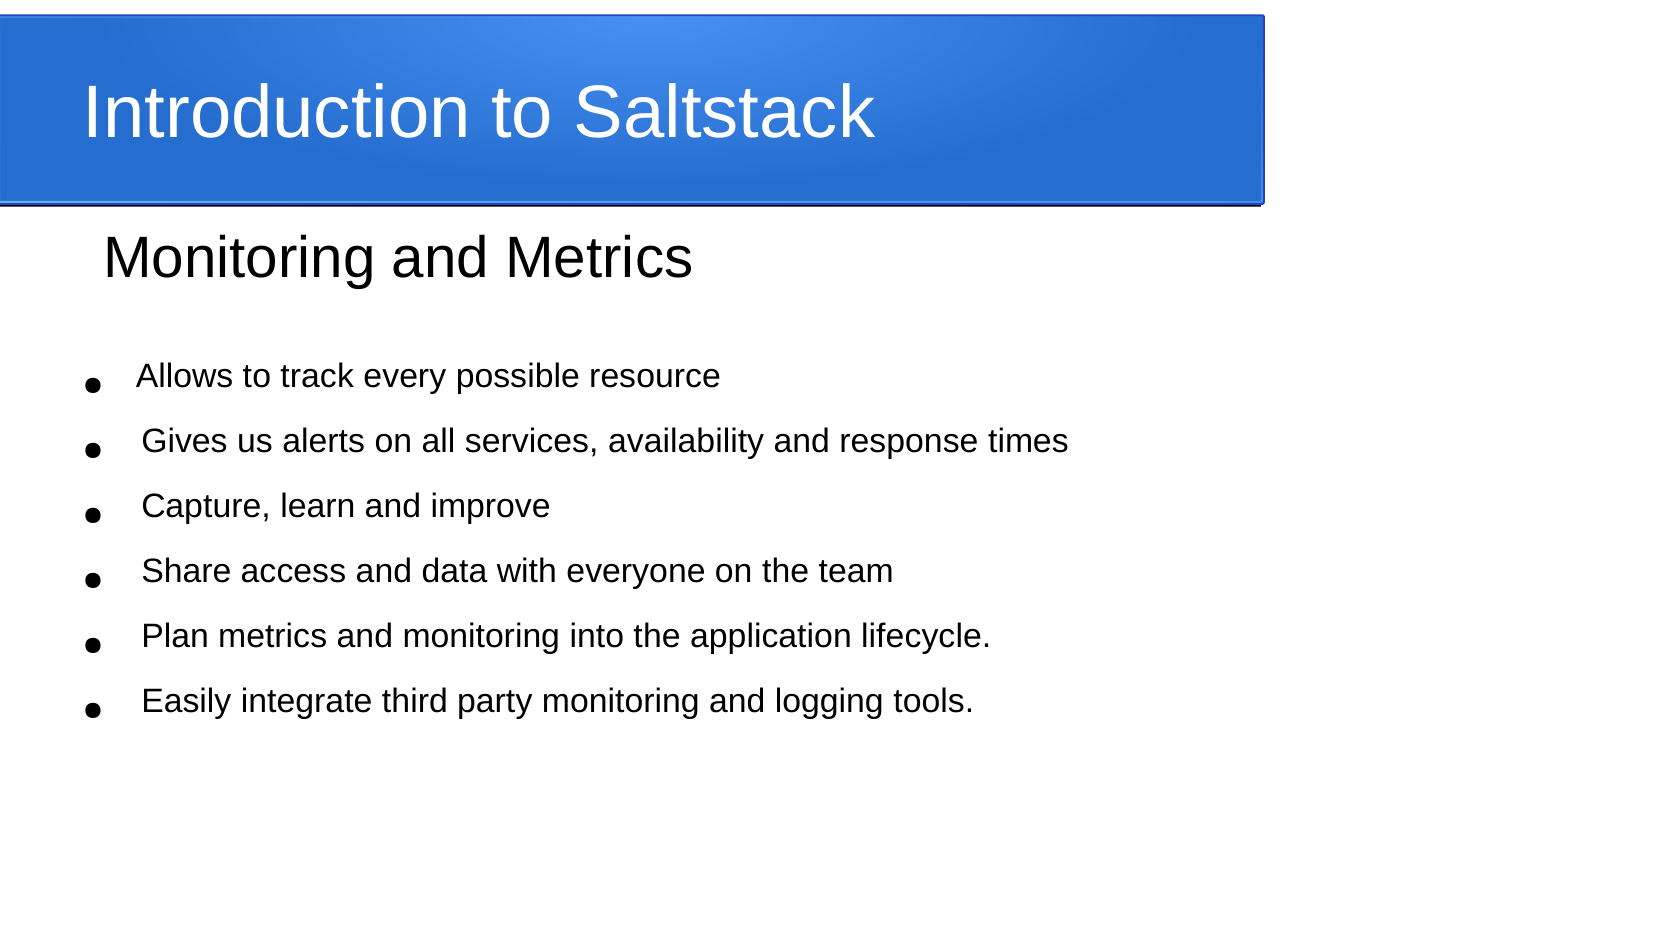

# Introduction to Saltstack
Monitoring and Metrics
 Allows to track every possible resource
 Gives us alerts on all services, availability and response times
 Capture, learn and improve
 Share access and data with everyone on the team
 Plan metrics and monitoring into the application lifecycle.
 Easily integrate third party monitoring and logging tools.